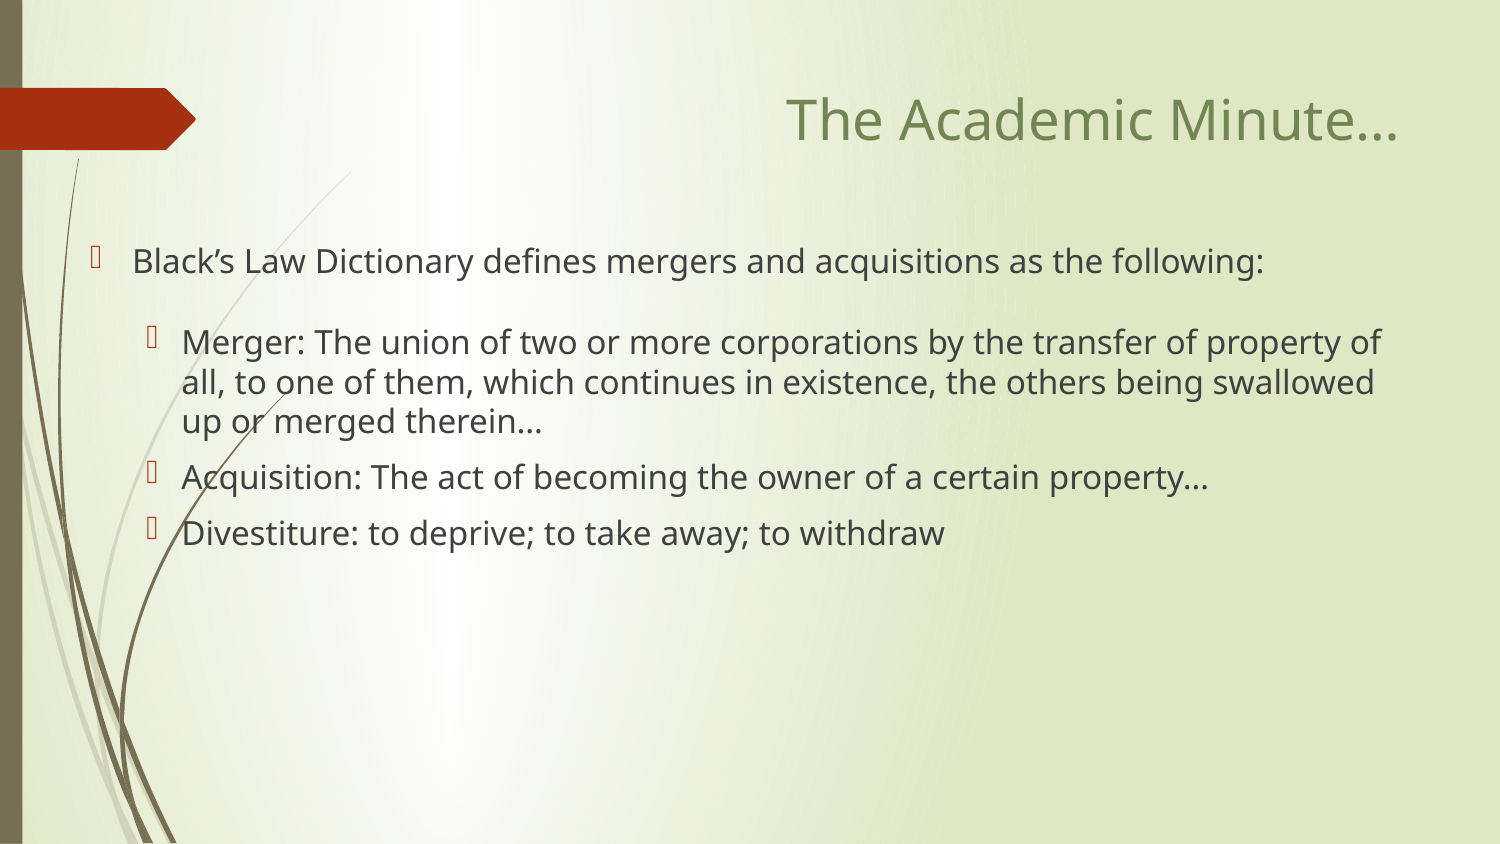

# The Academic Minute…
Black’s Law Dictionary defines mergers and acquisitions as the following:
Merger: The union of two or more corporations by the transfer of property of all, to one of them, which continues in existence, the others being swallowed up or merged therein…
Acquisition: The act of becoming the owner of a certain property…
Divestiture: to deprive; to take away; to withdraw